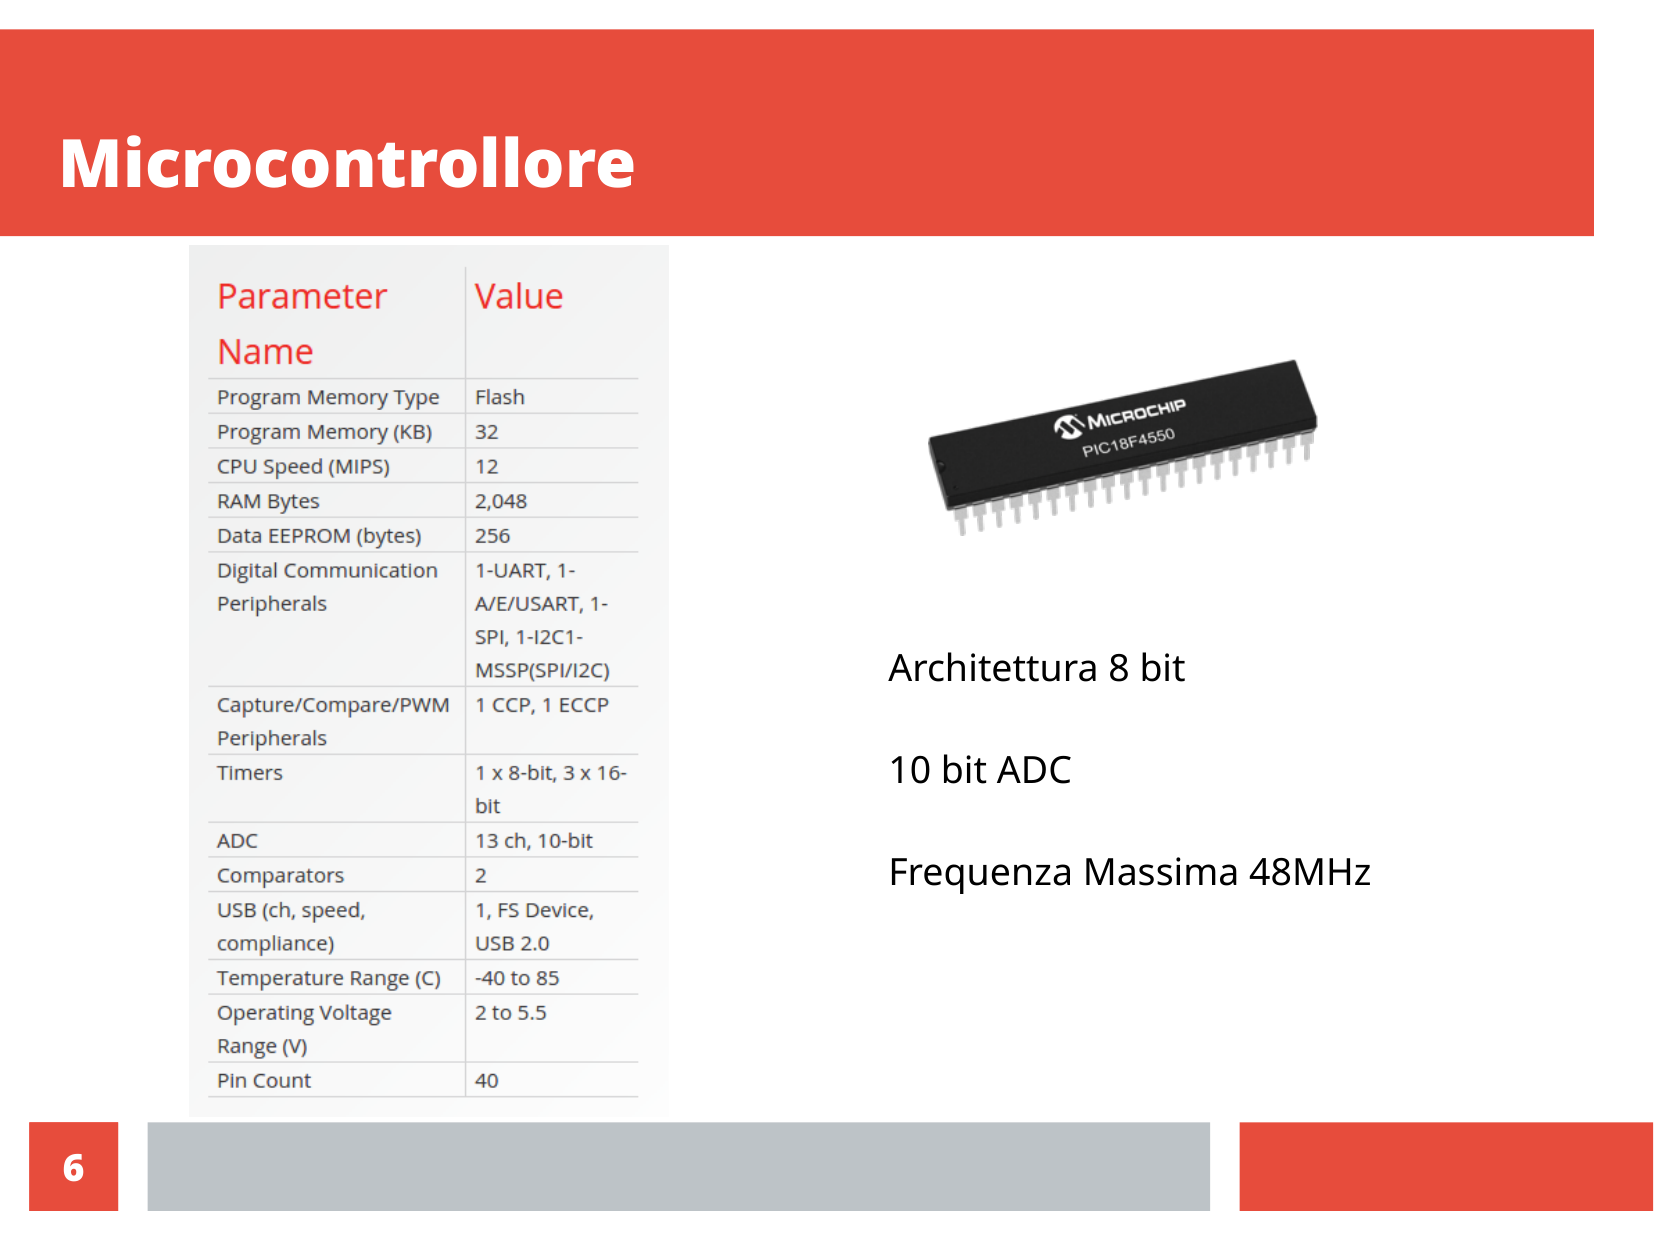

# Microcontrollore
Architettura 8 bit
10 bit ADC
Frequenza Massima 48MHz
6